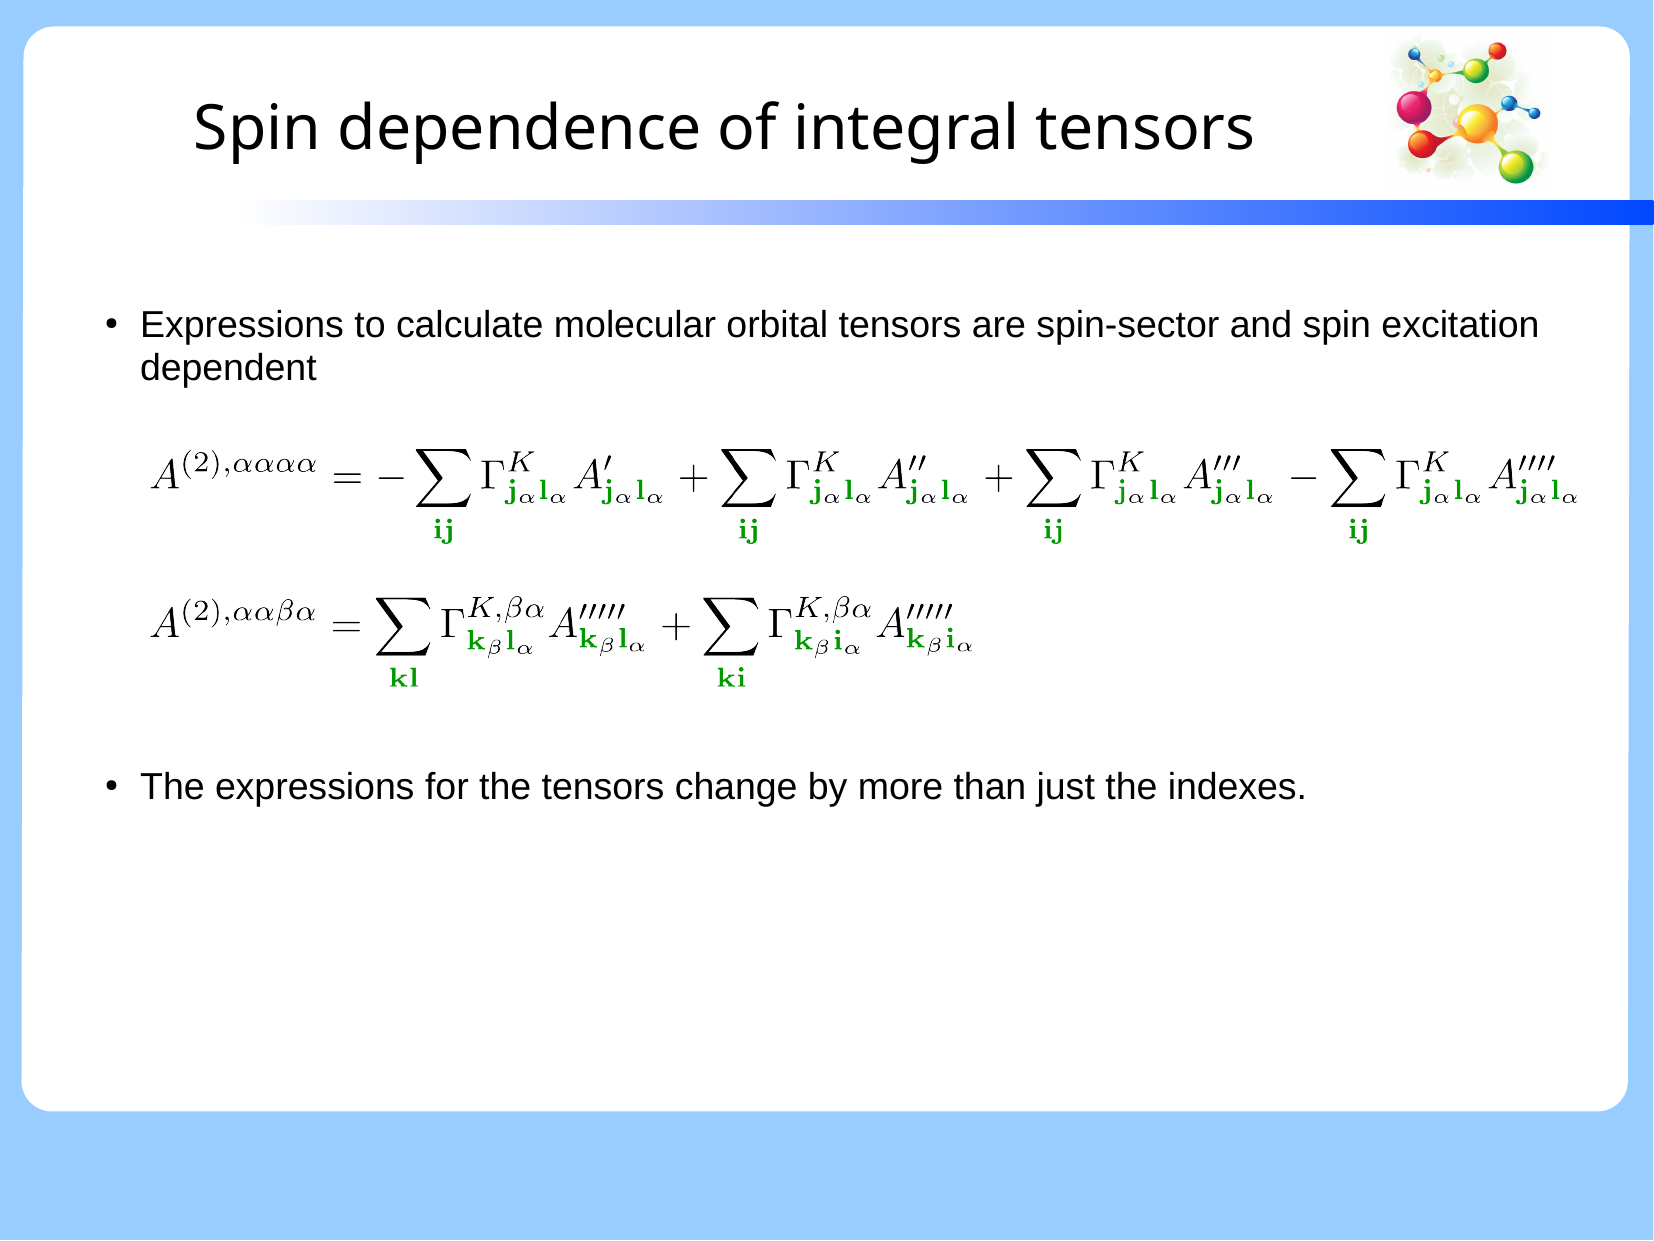

# Spin dependence of integral tensors
Expressions to calculate molecular orbital tensors are spin-sector and spin excitation dependent
The expressions for the tensors change by more than just the indexes.